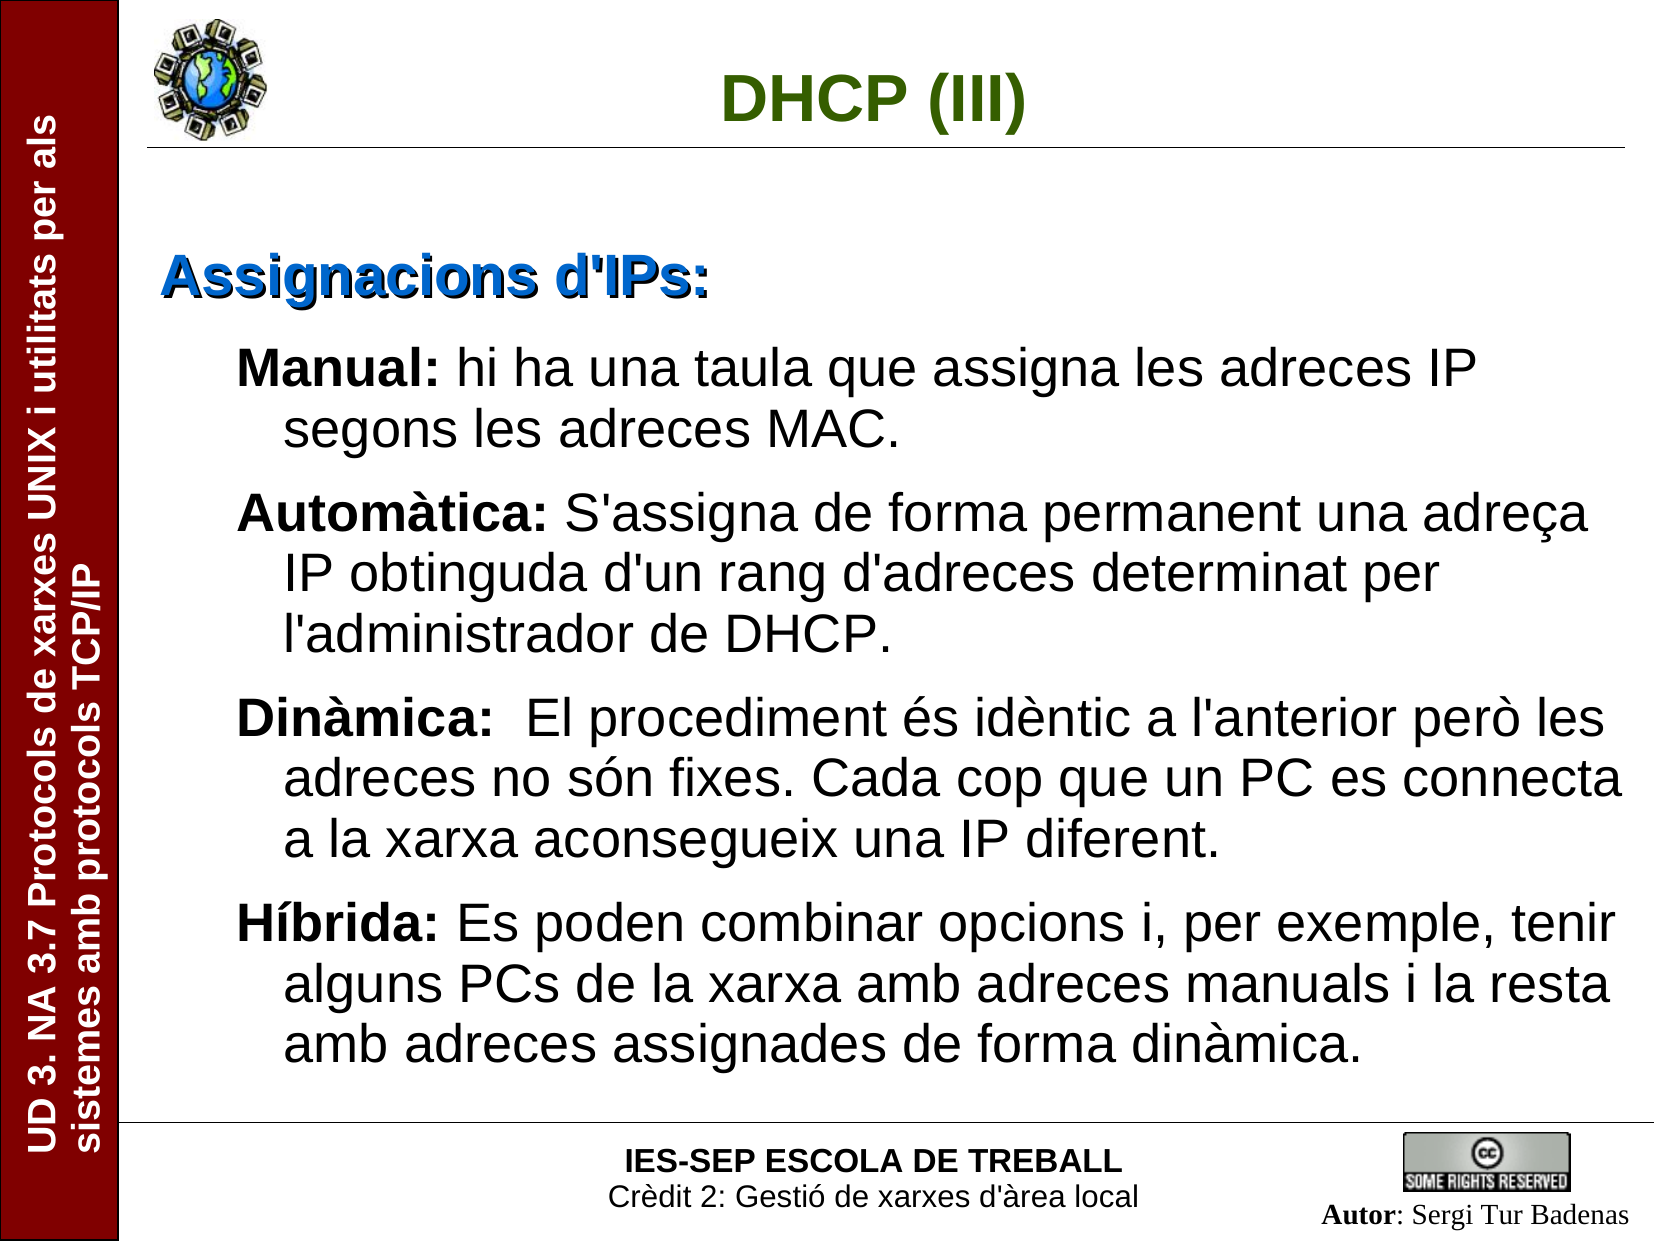

# DHCP (III)
Assignacions d'IPs:
Manual: hi ha una taula que assigna les adreces IP segons les adreces MAC.
Automàtica: S'assigna de forma permanent una adreça IP obtinguda d'un rang d'adreces determinat per l'administrador de DHCP.
Dinàmica: El procediment és idèntic a l'anterior però les adreces no són fixes. Cada cop que un PC es connecta a la xarxa aconsegueix una IP diferent.
Híbrida: Es poden combinar opcions i, per exemple, tenir alguns PCs de la xarxa amb adreces manuals i la resta amb adreces assignades de forma dinàmica.